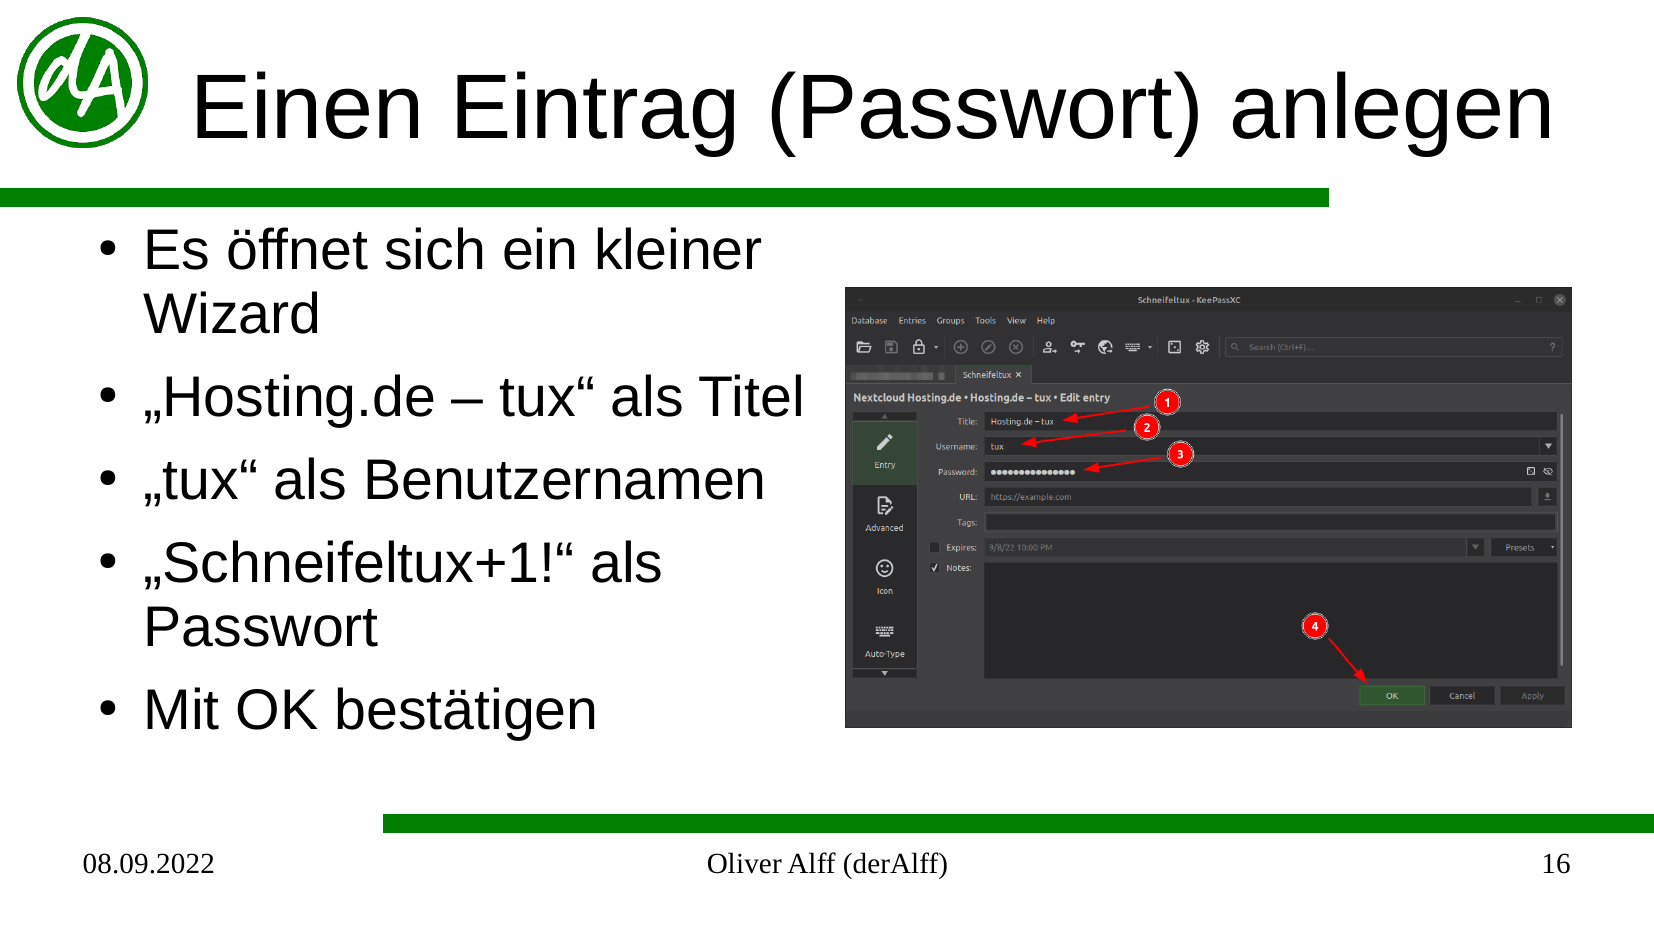

# Einen Eintrag (Passwort) anlegen
Es öffnet sich ein kleiner Wizard
„Hosting.de – tux“ als Titel
„tux“ als Benutzernamen
„Schneifeltux+1!“ als Passwort
Mit OK bestätigen
08.09.2022
Oliver Alff (derAlff)
16